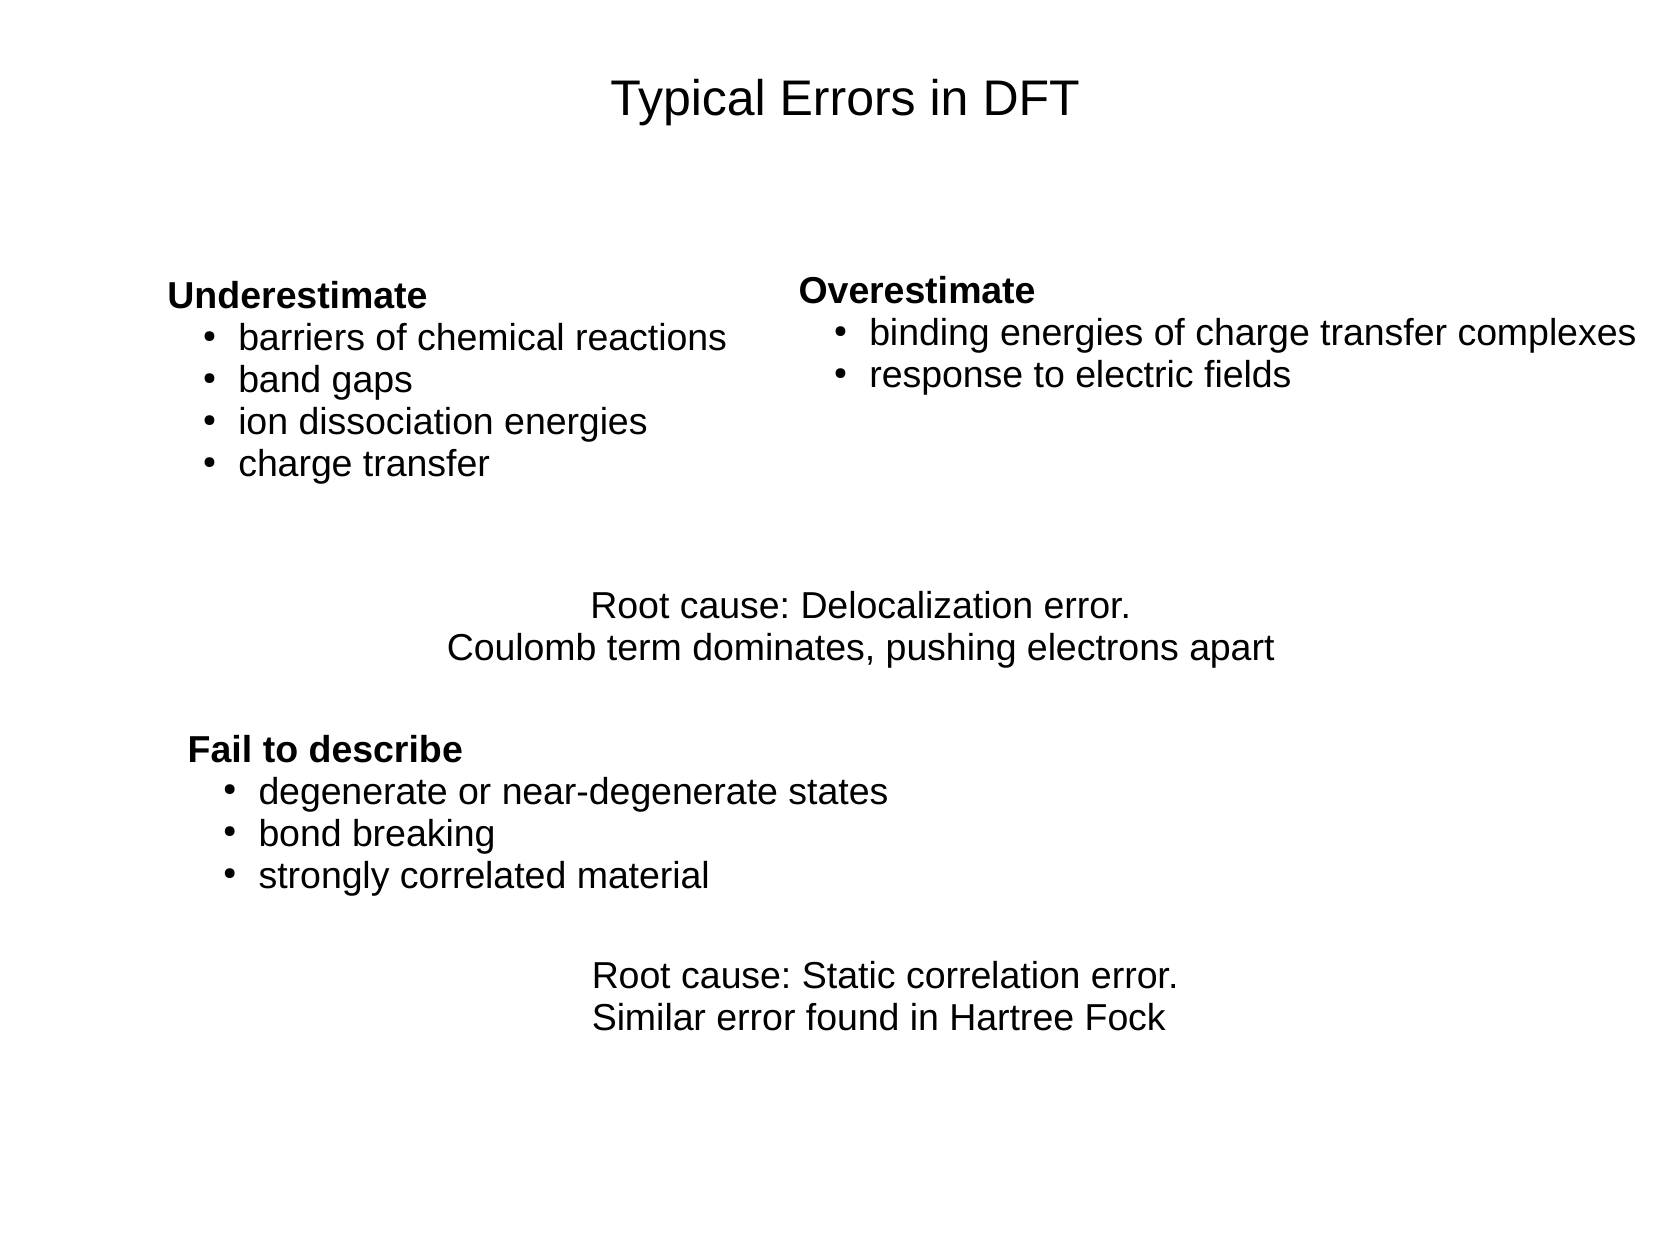

Typical Errors in DFT
Overestimate
binding energies of charge transfer complexes
response to electric fields
Underestimate
barriers of chemical reactions
band gaps
ion dissociation energies
charge transfer
Root cause: Delocalization error.
Coulomb term dominates, pushing electrons apart
Fail to describe
degenerate or near-degenerate states
bond breaking
strongly correlated material
Root cause: Static correlation error.
Similar error found in Hartree Fock